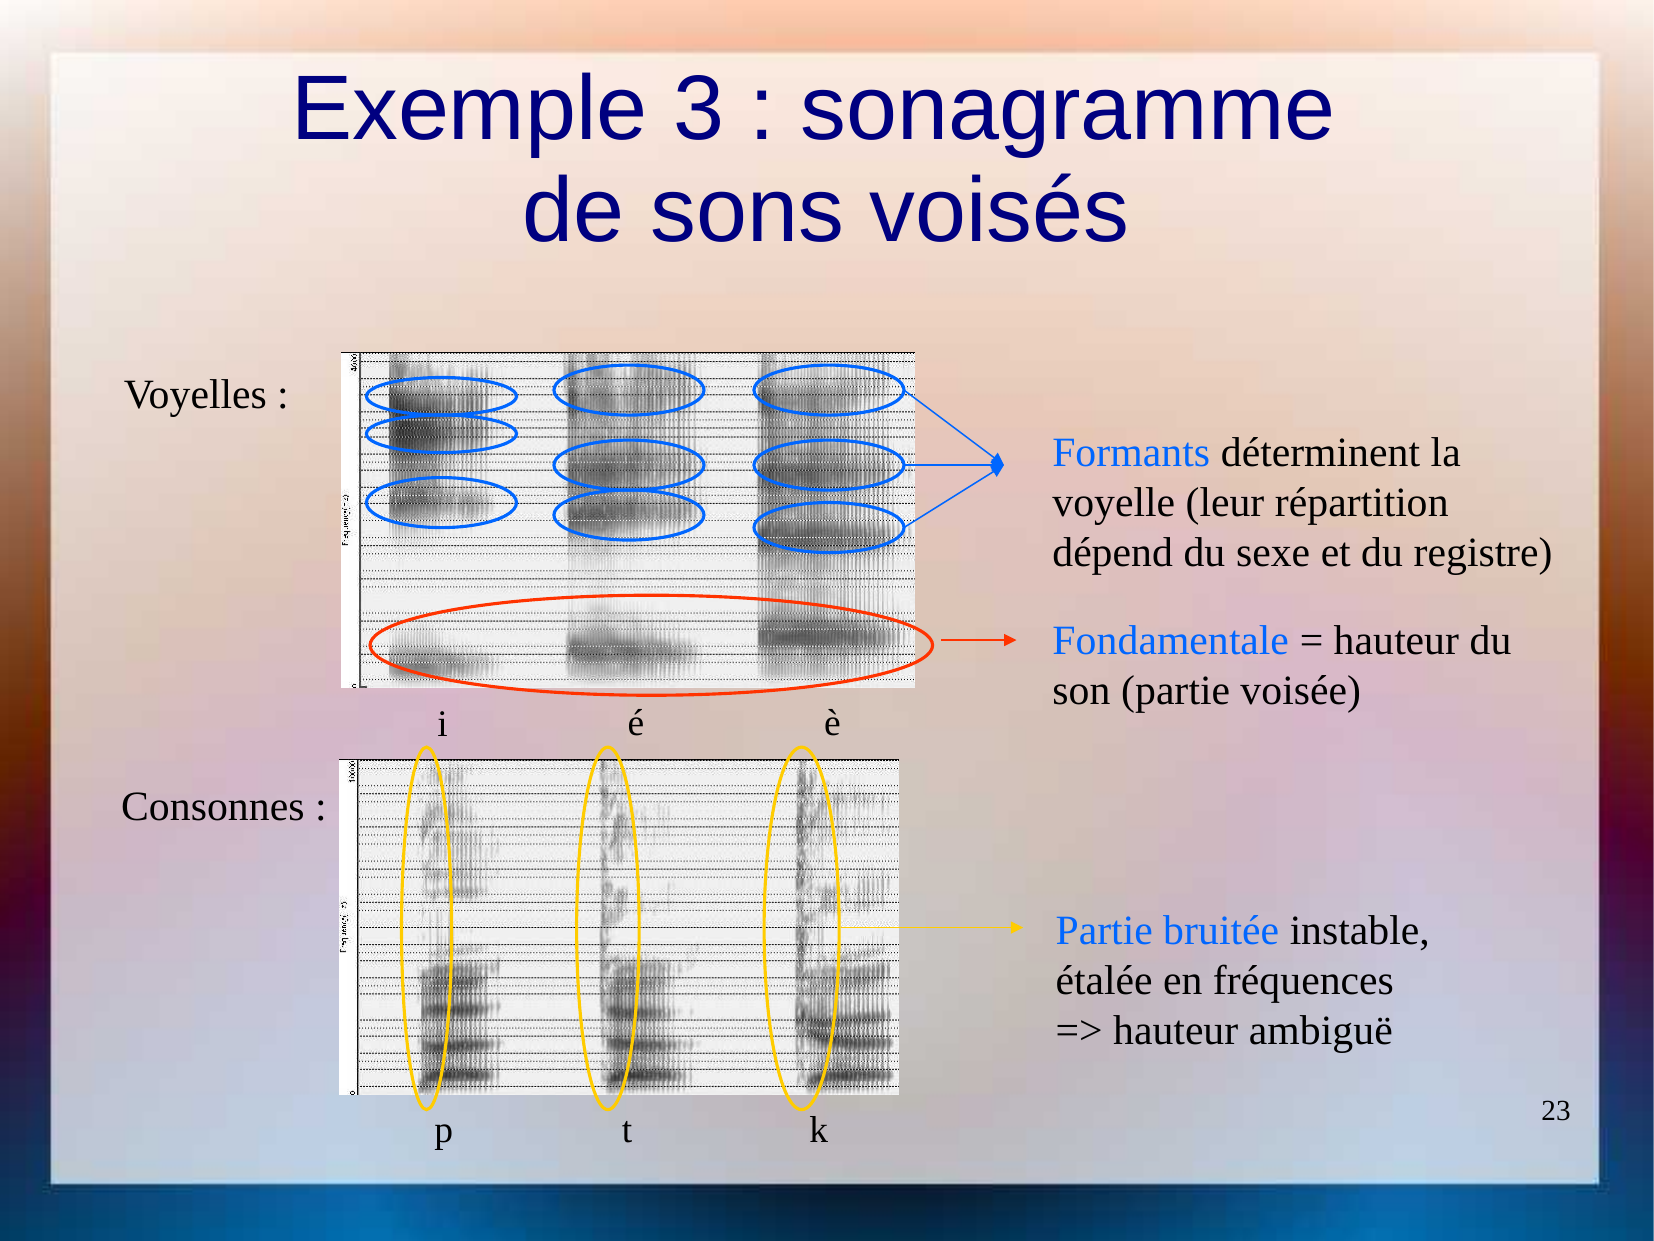

# Exemple 3 : sonagramme de sons voisés
Voyelles :
Formants déterminent la
voyelle (leur répartition
dépend du sexe et du registre)
Fondamentale = hauteur du
son (partie voisée)
è
é
i
Consonnes :
Partie bruitée instable,
étalée en fréquences
=> hauteur ambiguë
23
p
t
k